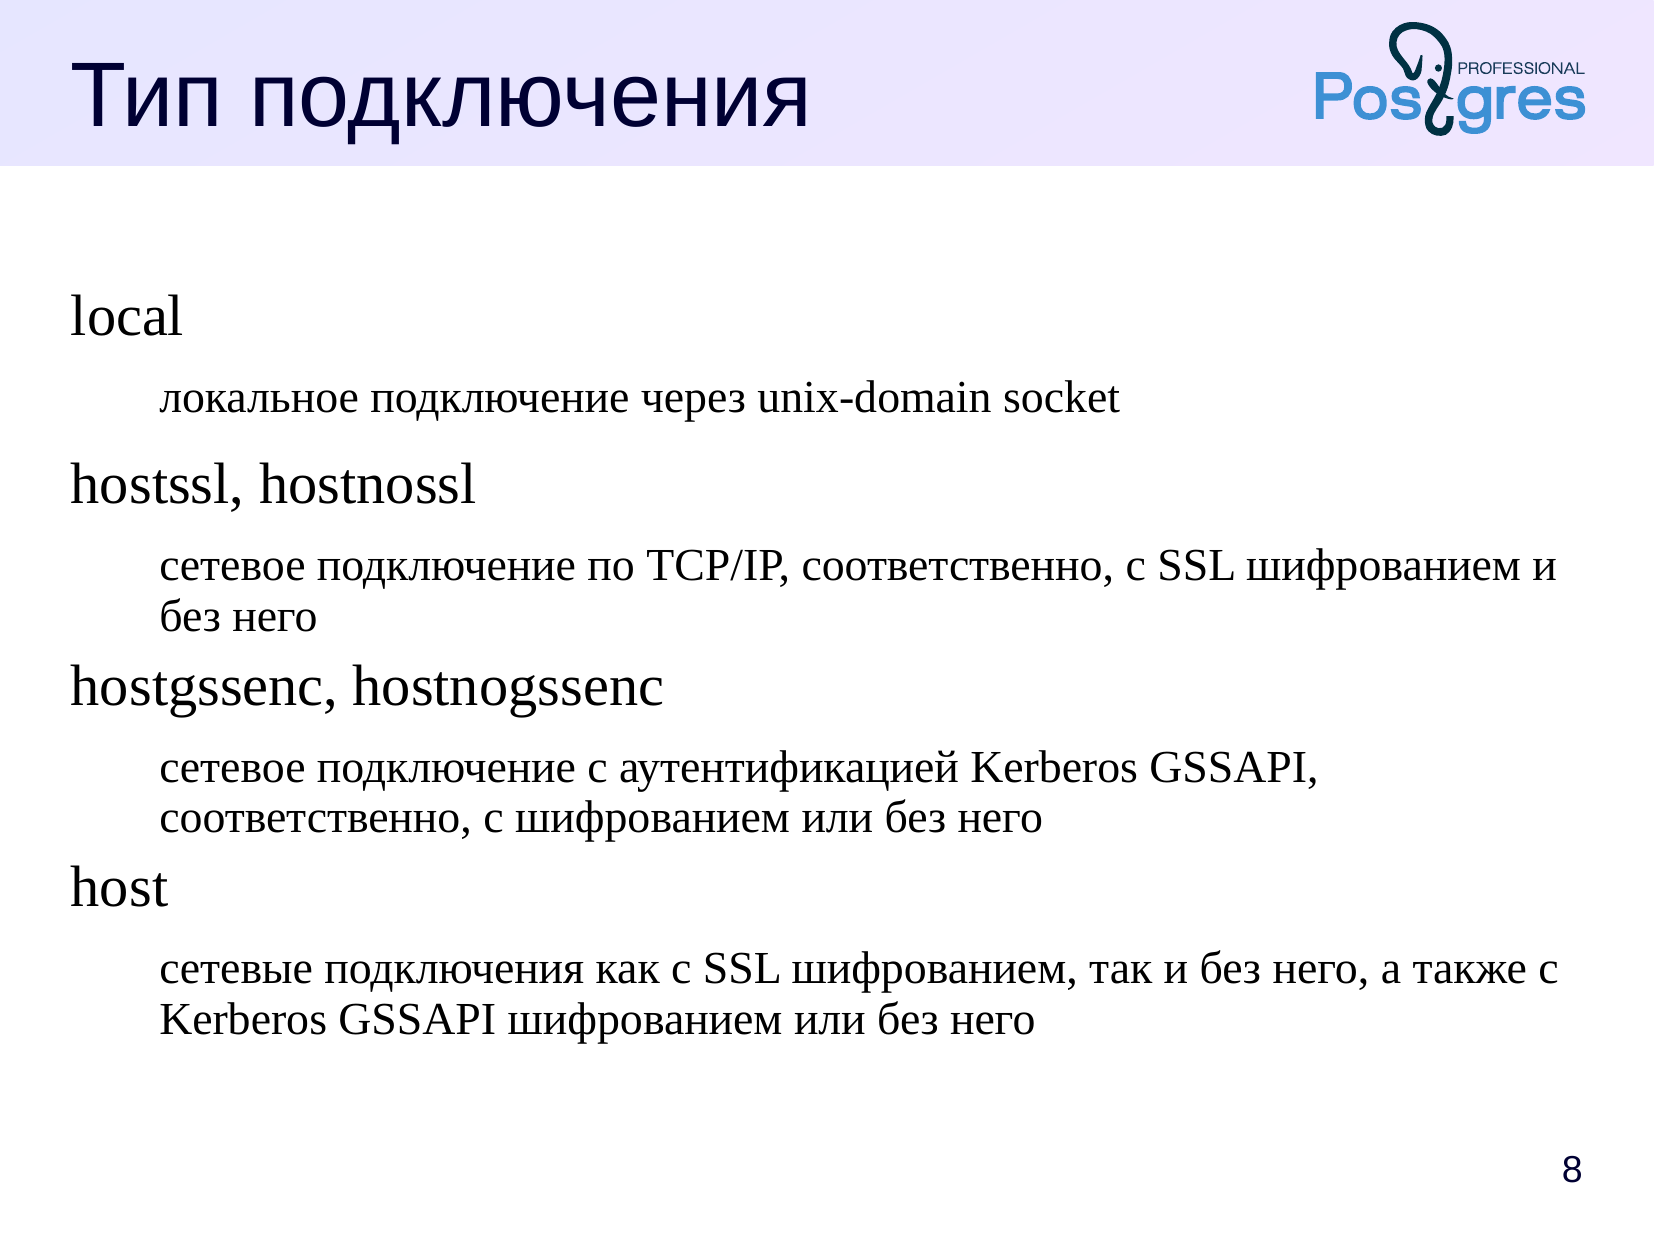

# Тип подключения
local
локальное подключение через unix-domain socket
hostssl, hostnossl
сетевое подключение по TCP/IP, соответственно, с SSL шифрованием и без него
hostgssenc, hostnogssenc
сетевое подключение с аутентификацией Kerberos GSSAPI, соответственно, с шифрованием или без него
host
сетевые подключения как c SSL шифрованием, так и без него, а также с Kerberos GSSAPI шифрованием или без него